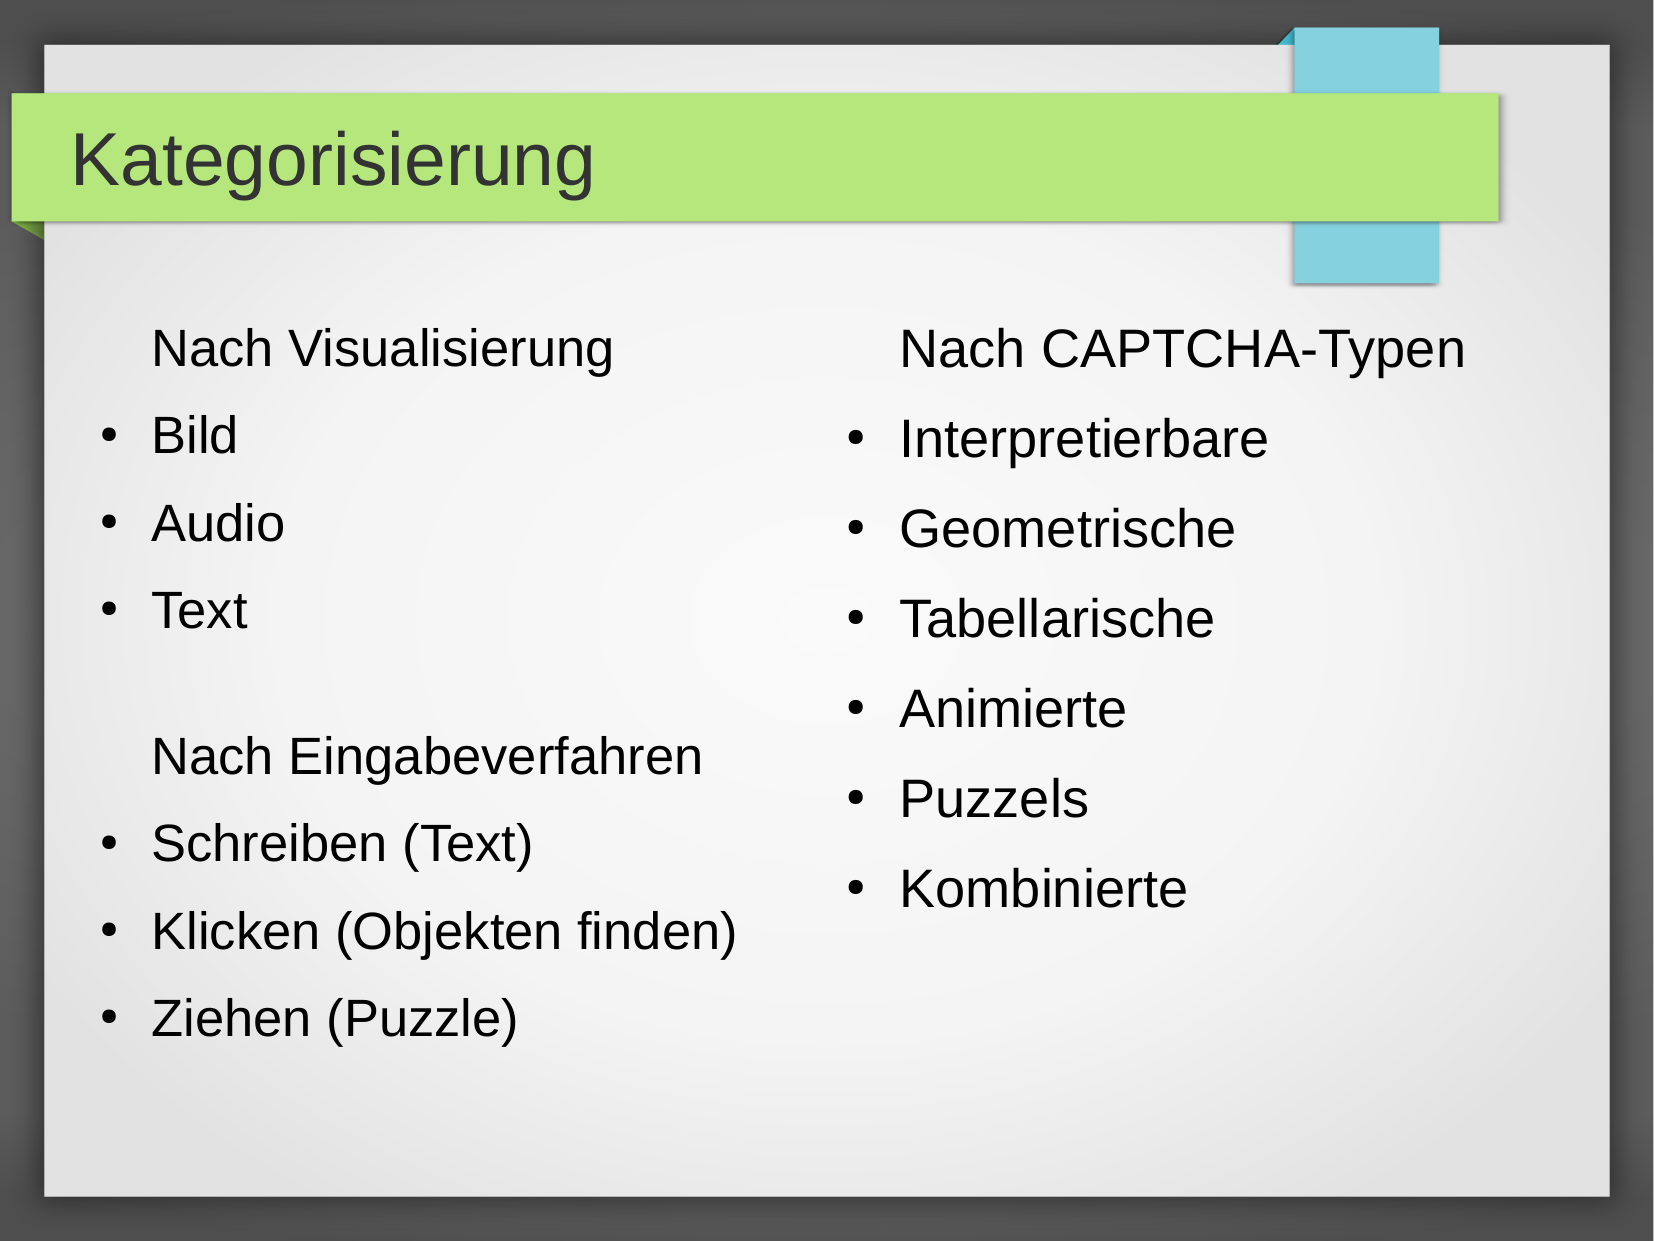

# Kategorisierung
Nach Visualisierung
Bild
Audio
Text
Nach Eingabeverfahren
Schreiben (Text)
Klicken (Objekten finden)
Ziehen (Puzzle)
Nach CAPTCHA-Typen
Interpretierbare
Geometrische
Tabellarische
Animierte
Puzzels
Kombinierte